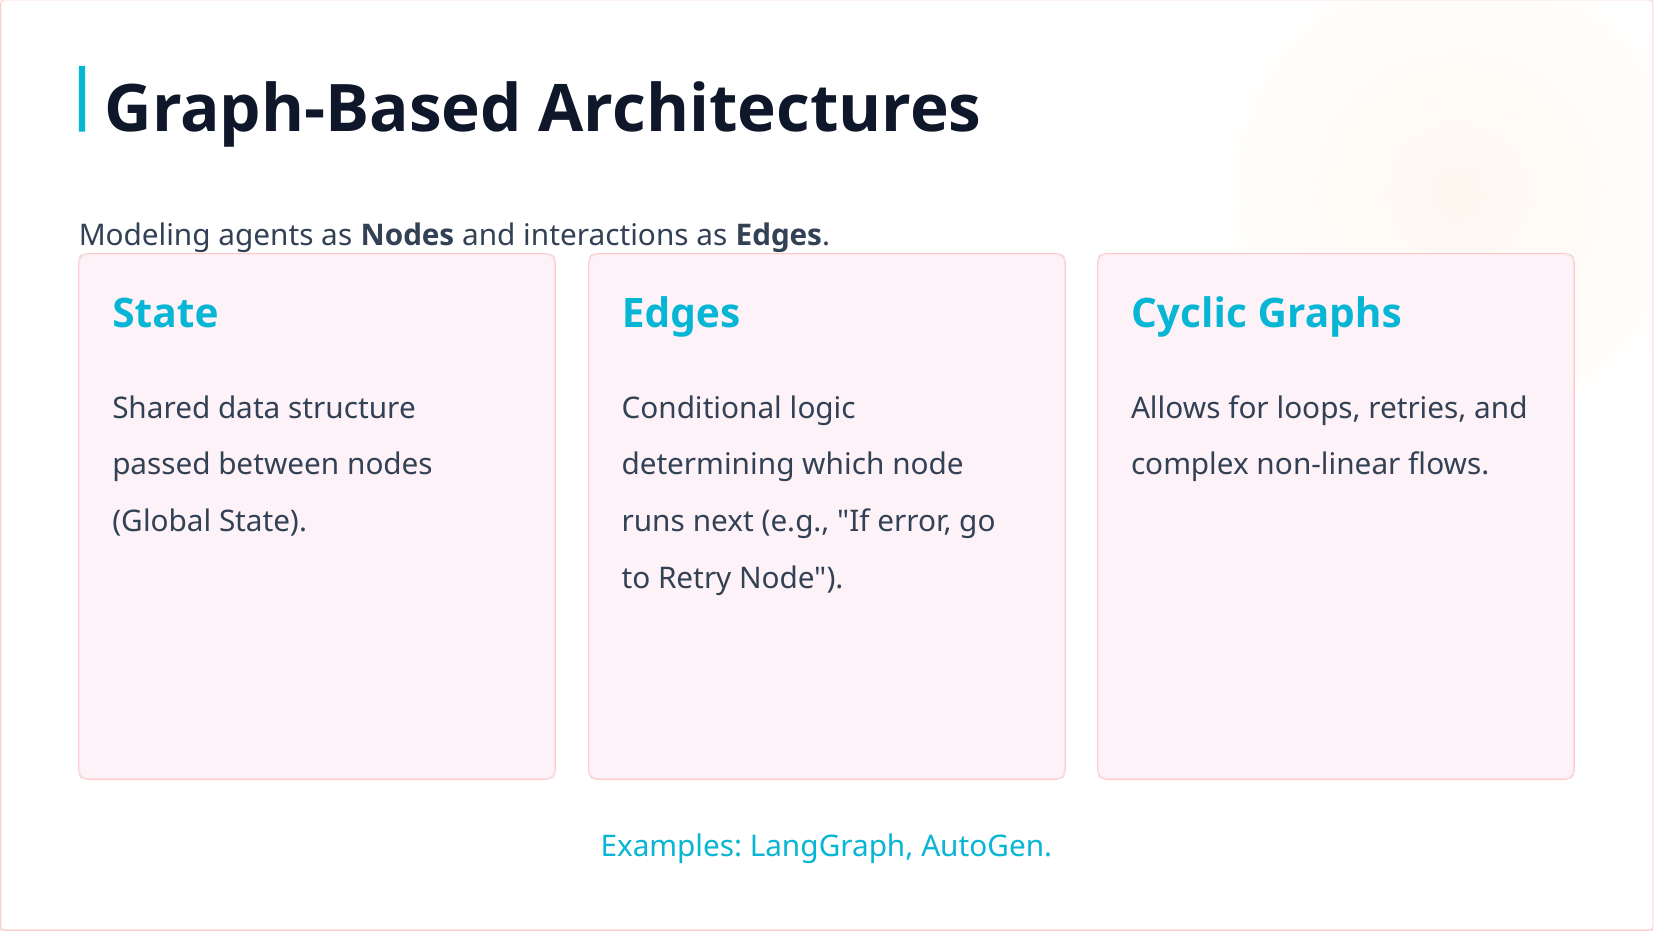

Graph-Based Architectures
Modeling agents as Nodes and interactions as Edges.
State
Edges
Cyclic Graphs
Shared data structure passed between nodes (Global State).
Conditional logic determining which node runs next (e.g., "If error, go to Retry Node").
Allows for loops, retries, and complex non-linear flows.
Examples: LangGraph, AutoGen.